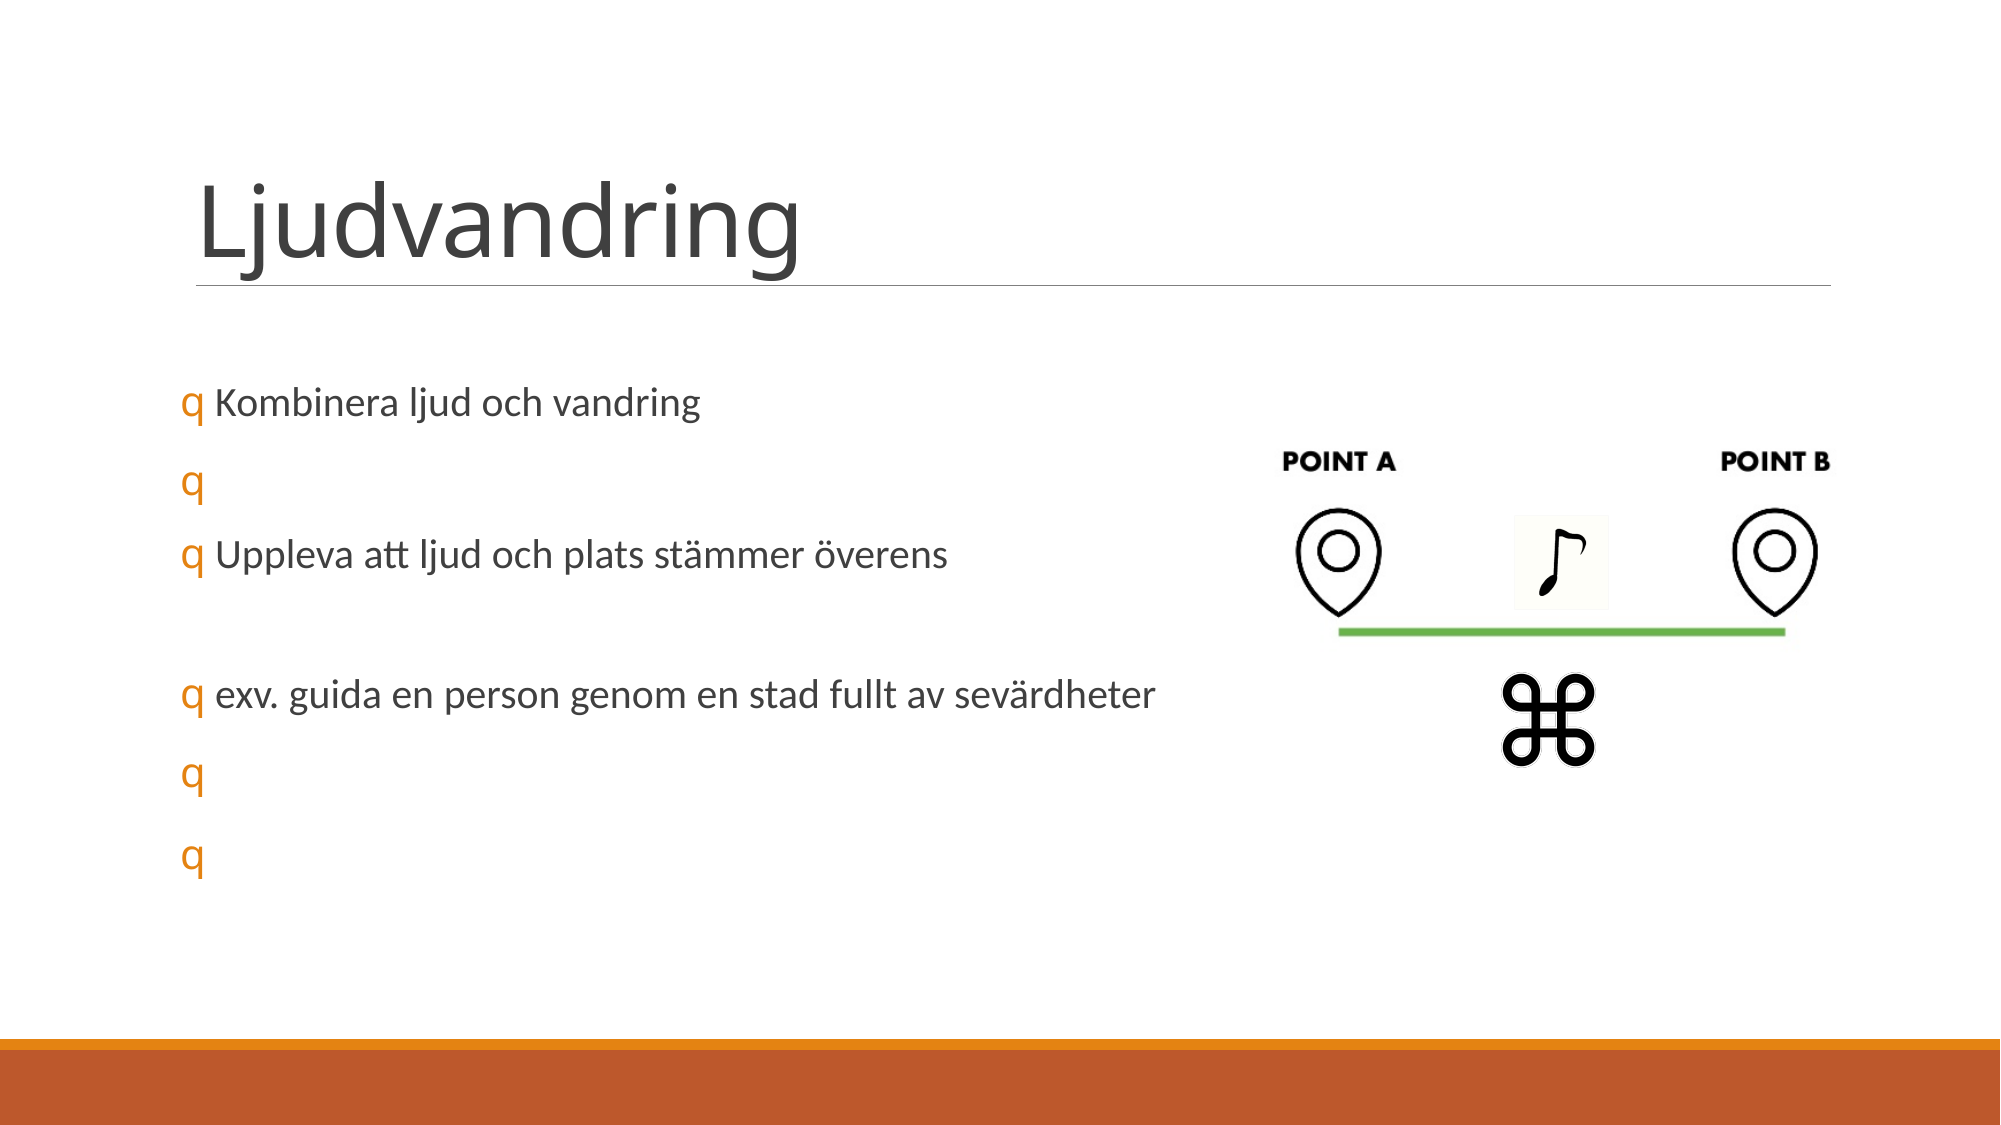

# Ljudvandring
 Kombinera ljud och vandring
 Uppleva att ljud och plats stämmer överens
 exv. guida en person genom en stad fullt av sevärdheter